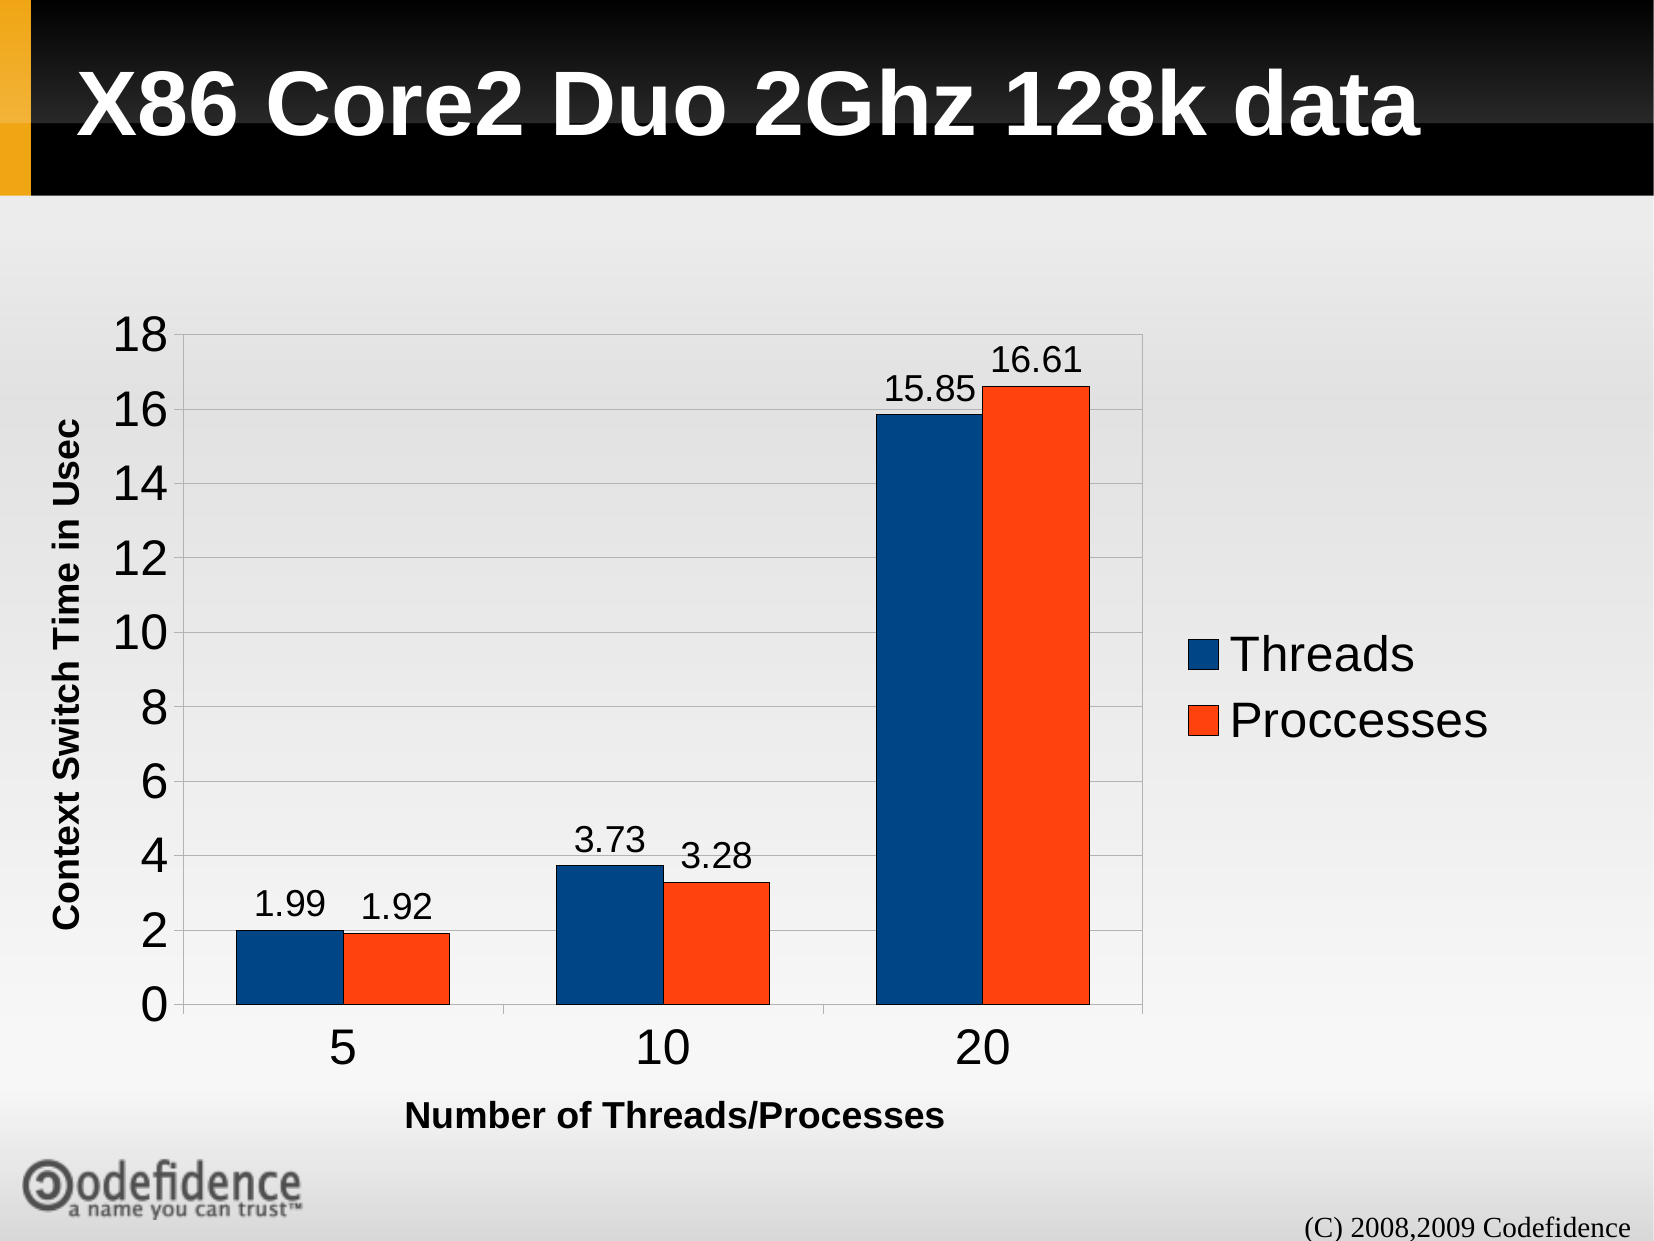

# X86 Core2 Duo 2Ghz 128k data
### Chart
| Category | Threads | Proccesses |
|---|---|---|
| 5 | 1.99 | 1.92 |
| 10 | 3.73 | 3.28 |
| 20 | 15.85 | 16.61 |Context Switch Time in Usec
Number of Threads/Processes